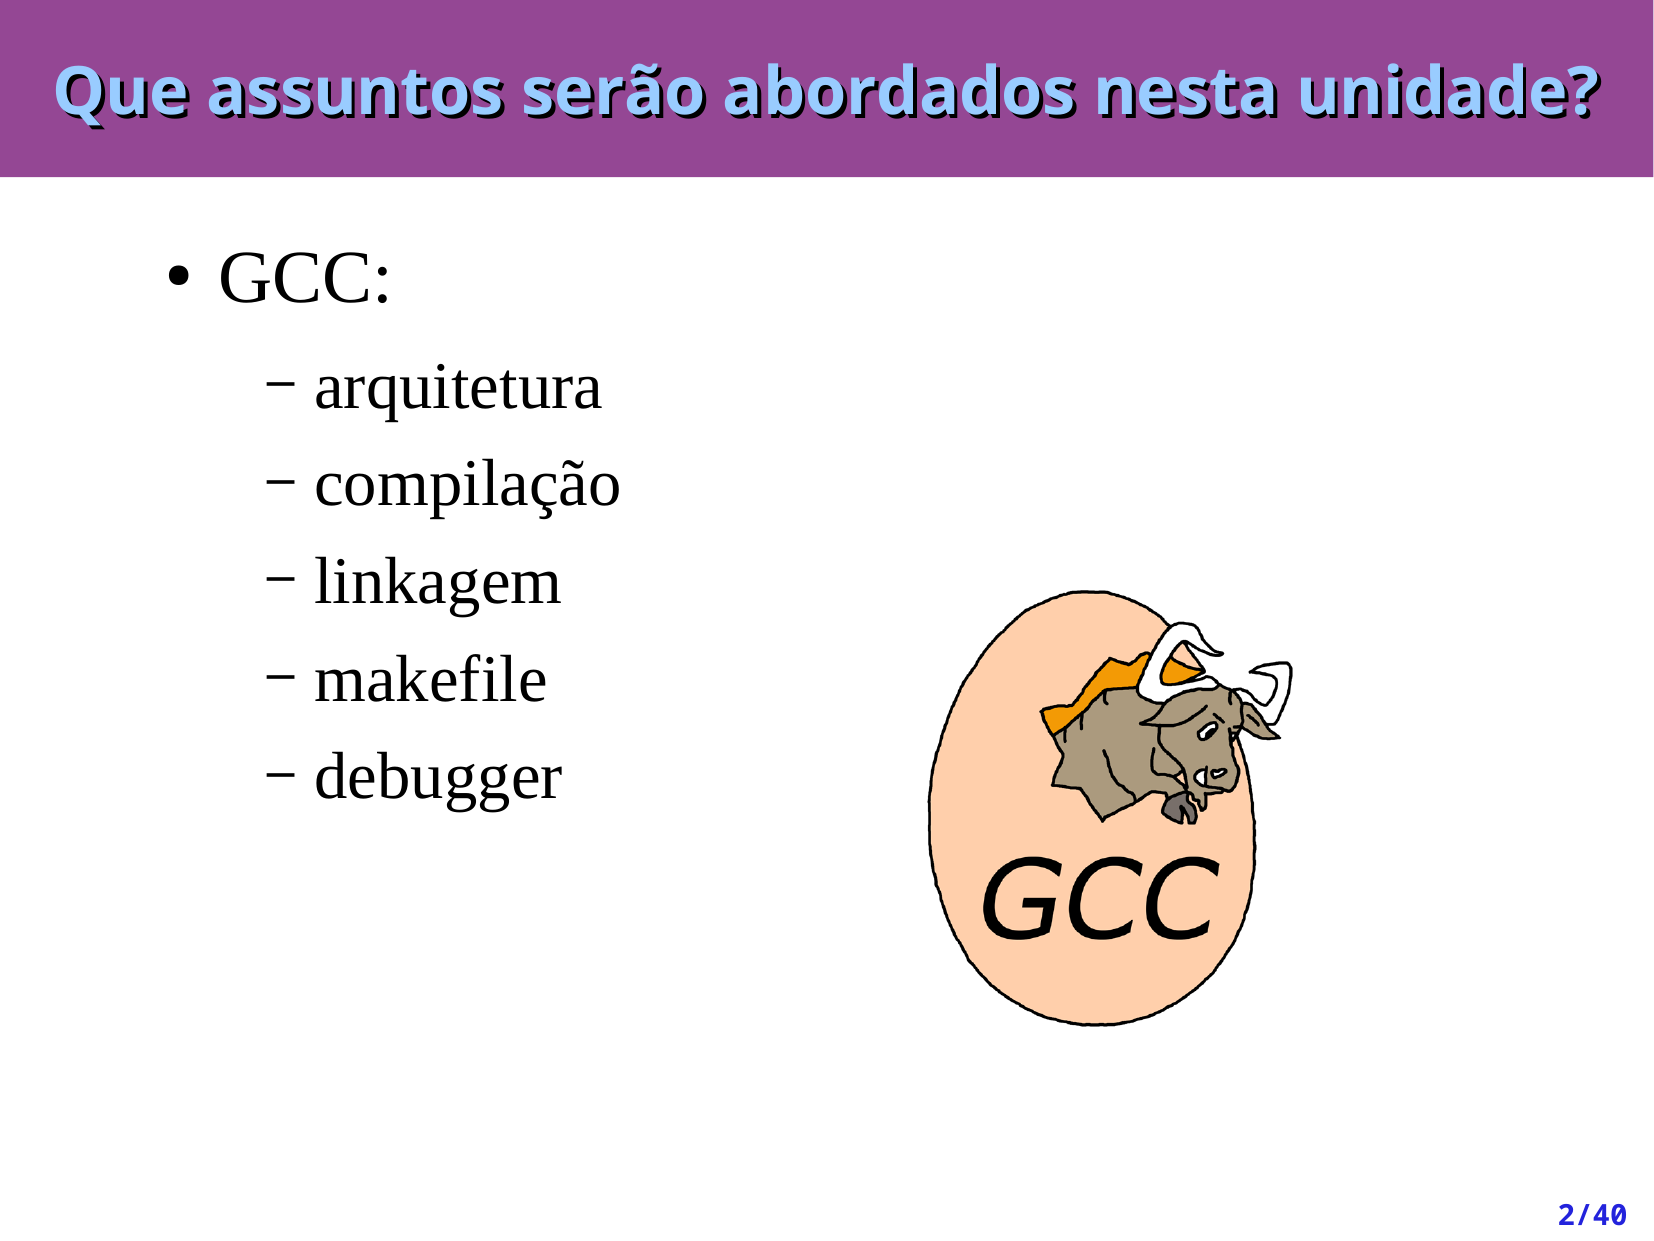

# Que assuntos serão abordados nesta unidade?
GCC:
arquitetura
compilação
linkagem
makefile
debugger
2